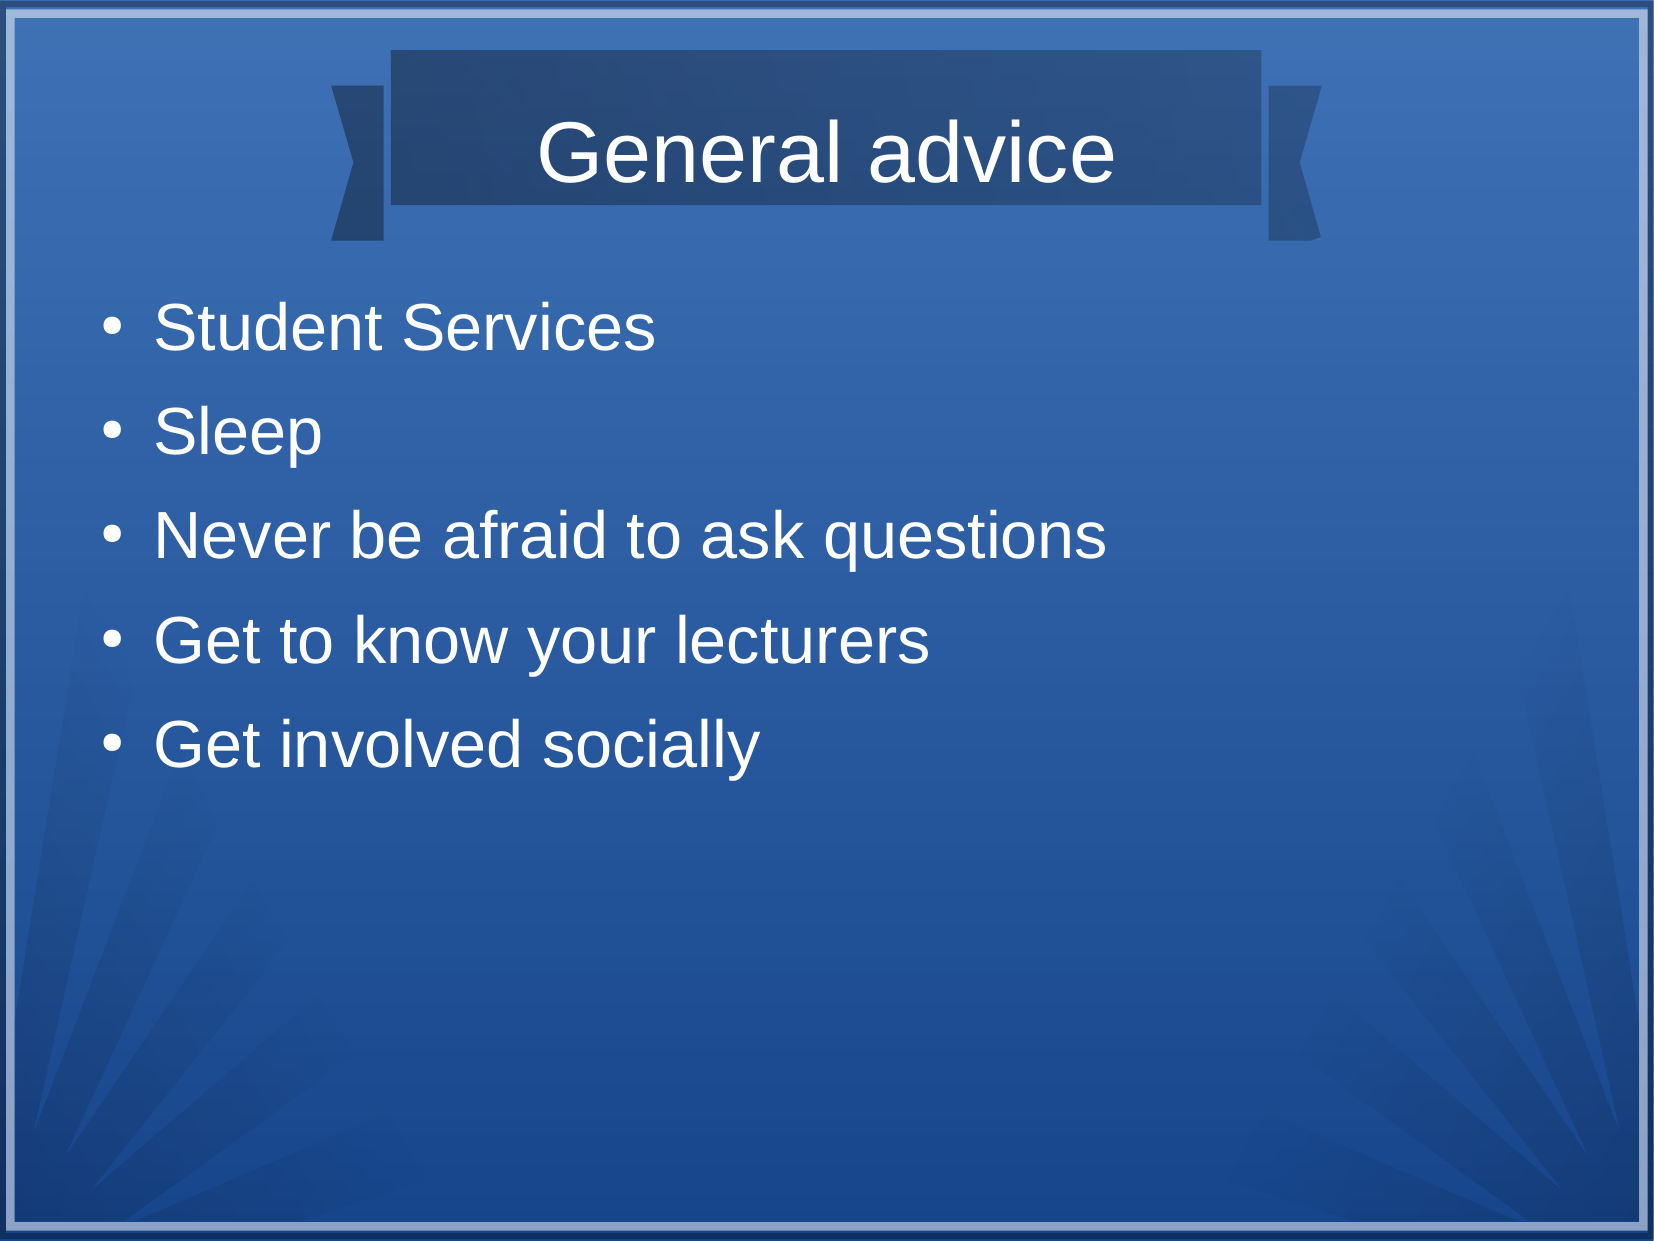

# General advice
Student Services
Sleep
Never be afraid to ask questions
Get to know your lecturers
Get involved socially